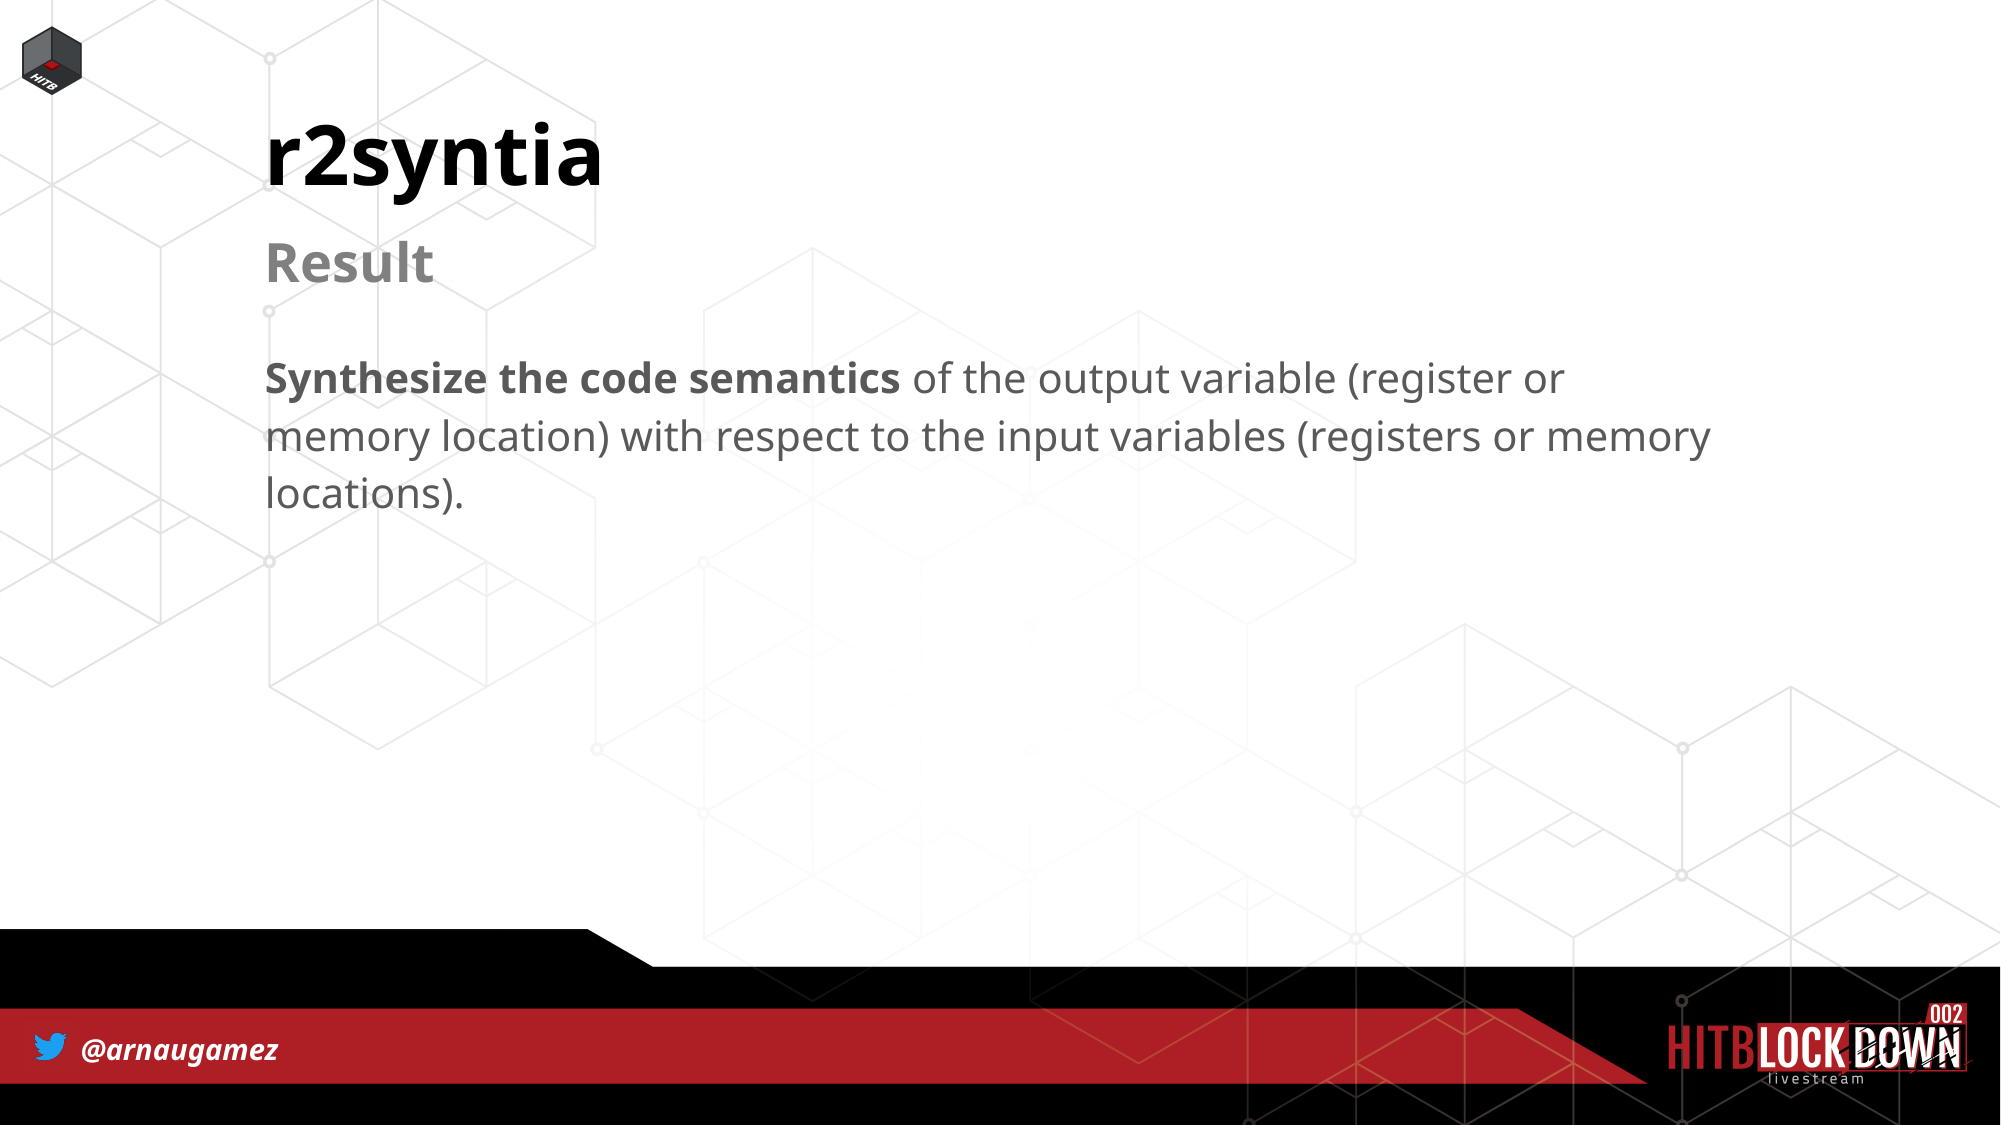

# r2syntia
Result
Synthesize the code semantics of the output variable (register or memory location) with respect to the input variables (registers or memory locations).